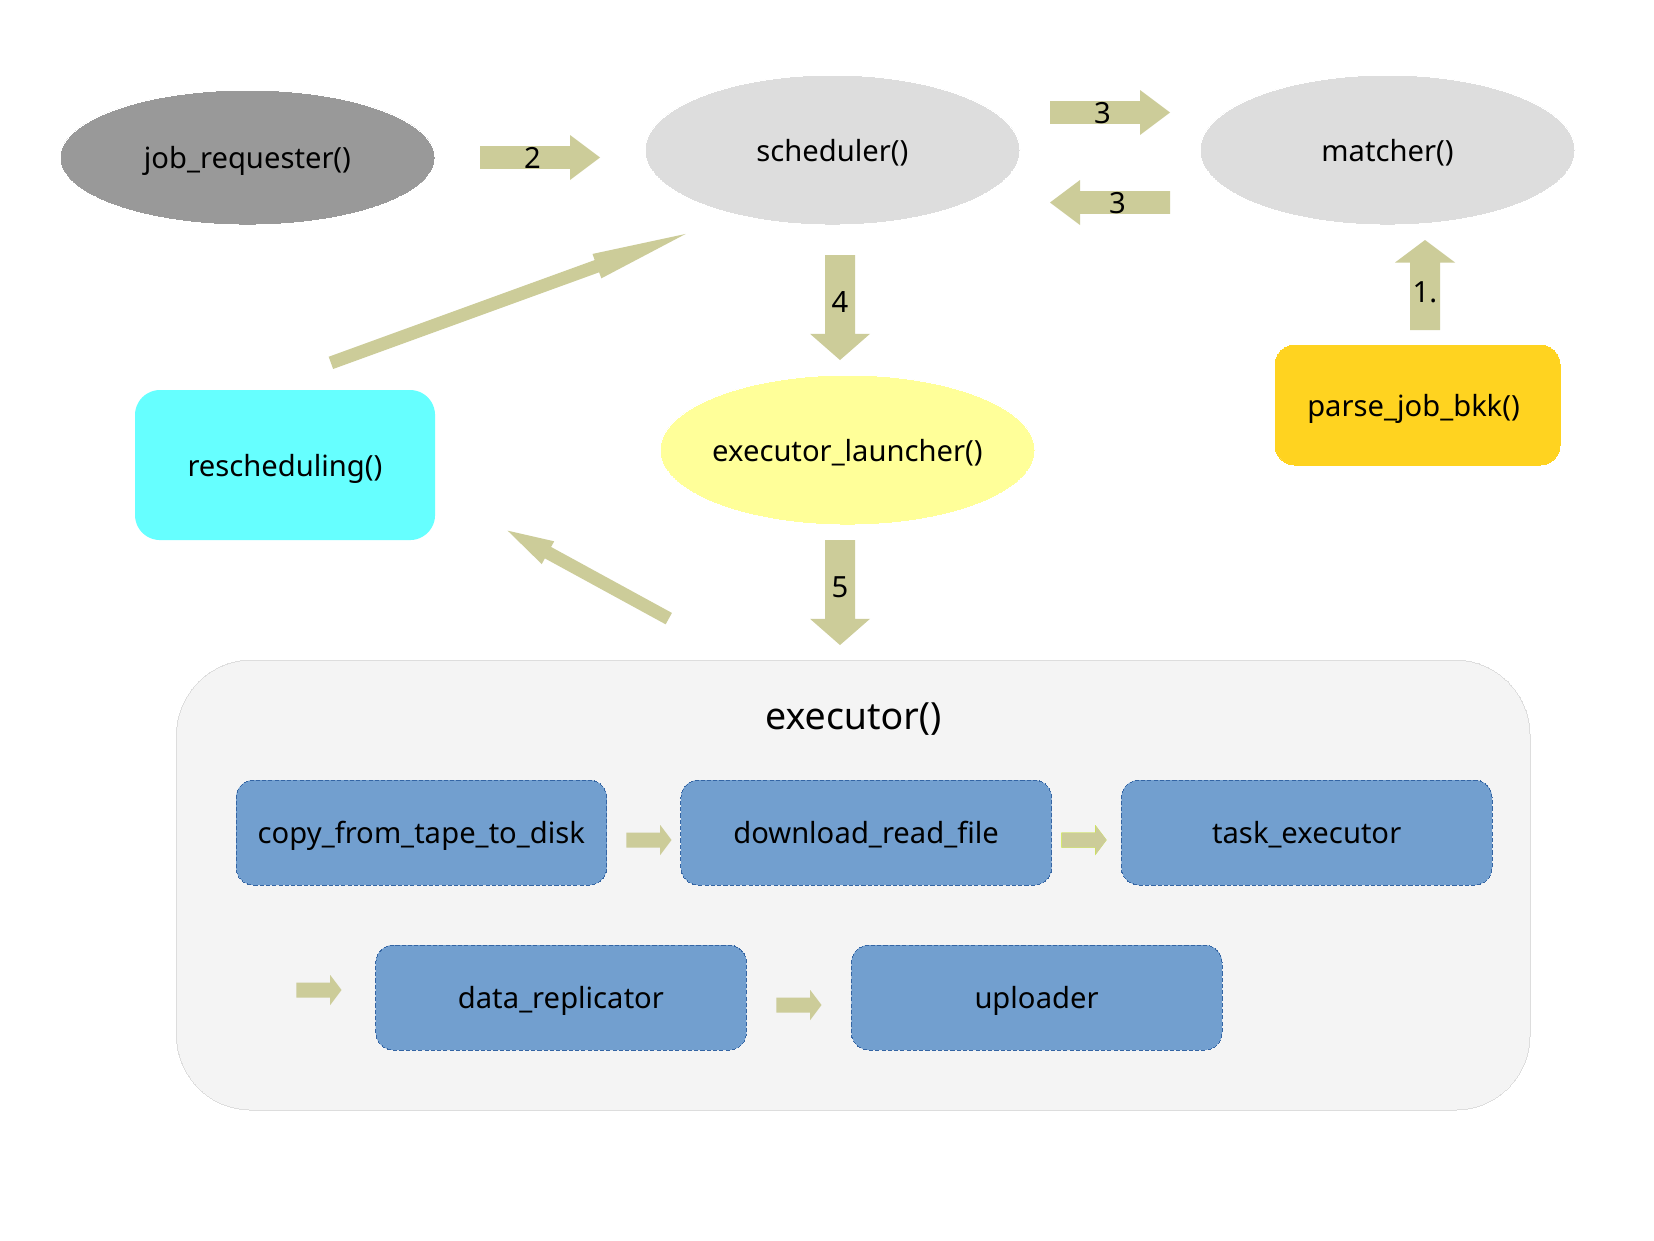

scheduler()
matcher()
job_requester()
3
2
3
1.
4
parse_job_bkk()
executor_launcher()
rescheduling()
5
executor()
copy_from_tape_to_disk
download_read_file
task_executor
data_replicator
uploader